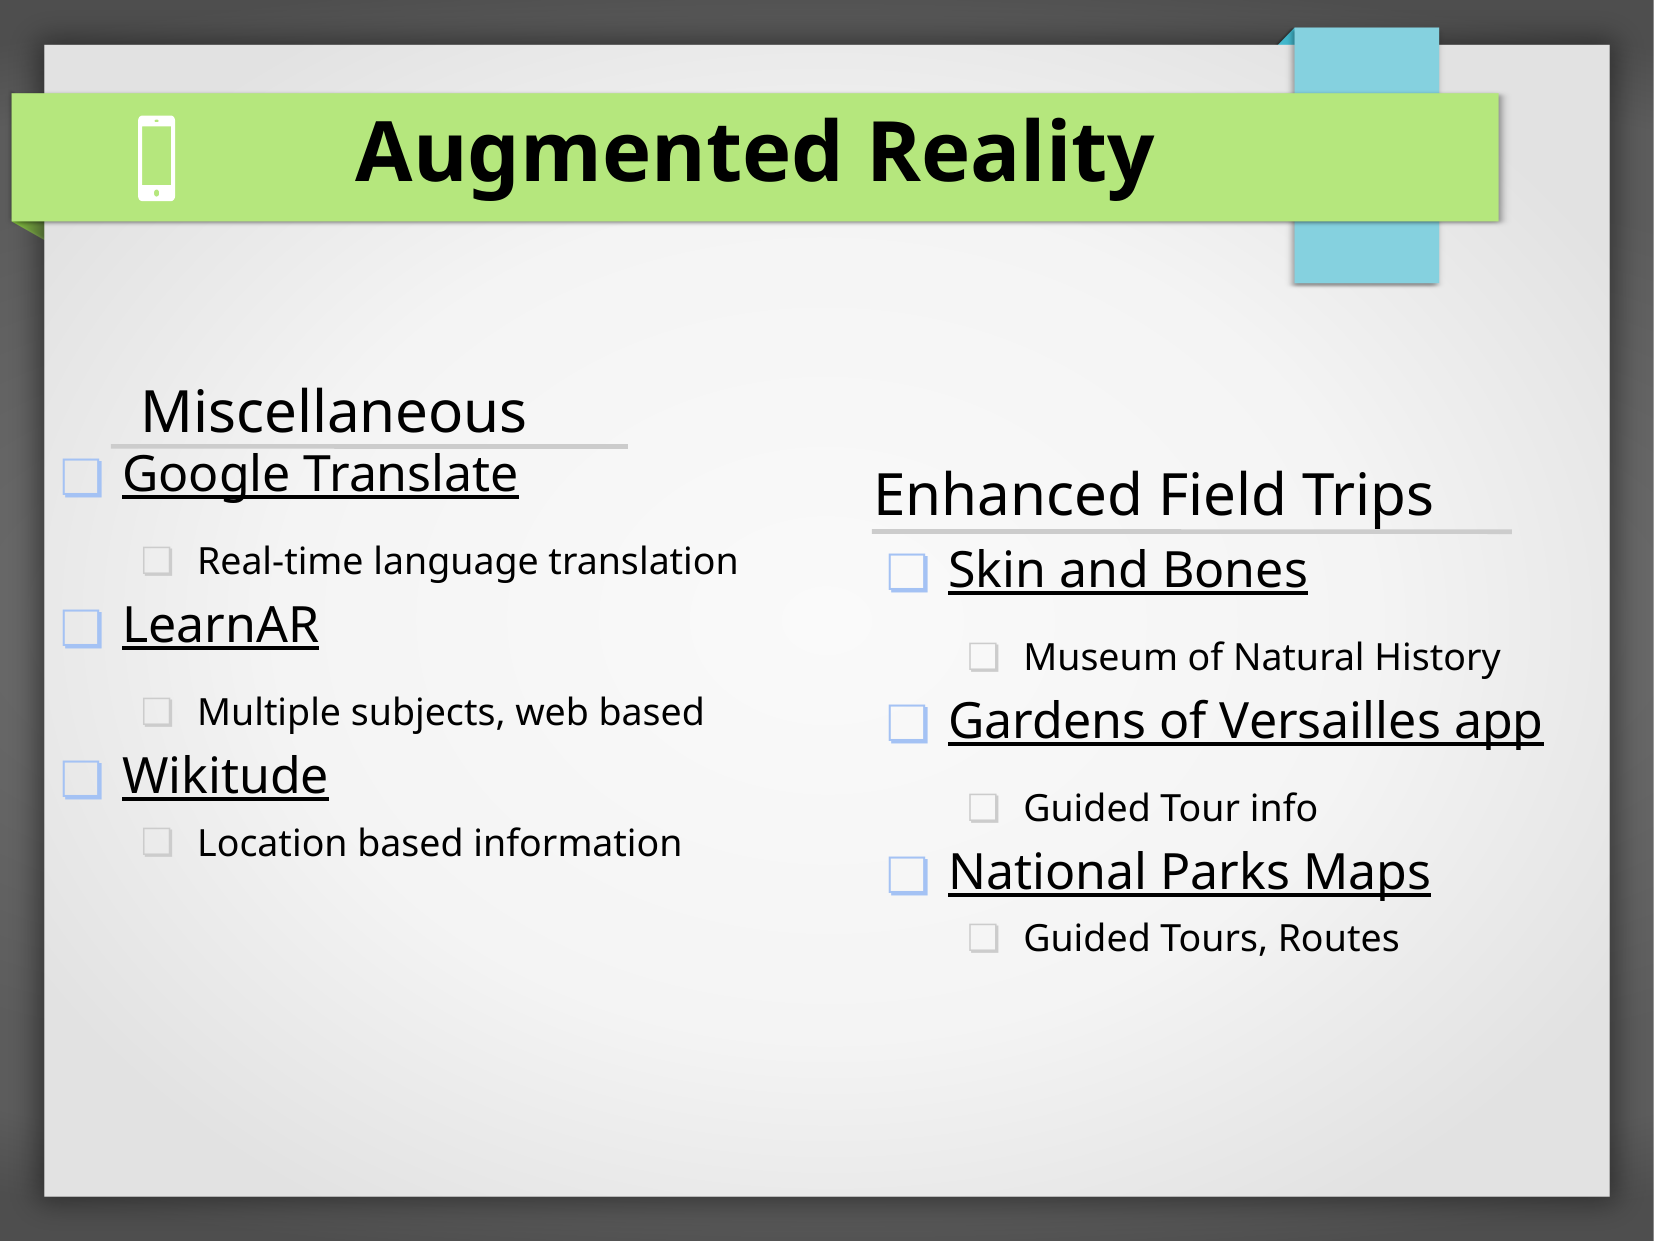

Augmented Reality
Enhanced Field Trips
Skin and Bones
Museum of Natural History
Gardens of Versailles app
Guided Tour info
National Parks Maps
Guided Tours, Routes
Miscellaneous
Google Translate
Real-time language translation
LearnAR
Multiple subjects, web based
Wikitude
Location based information